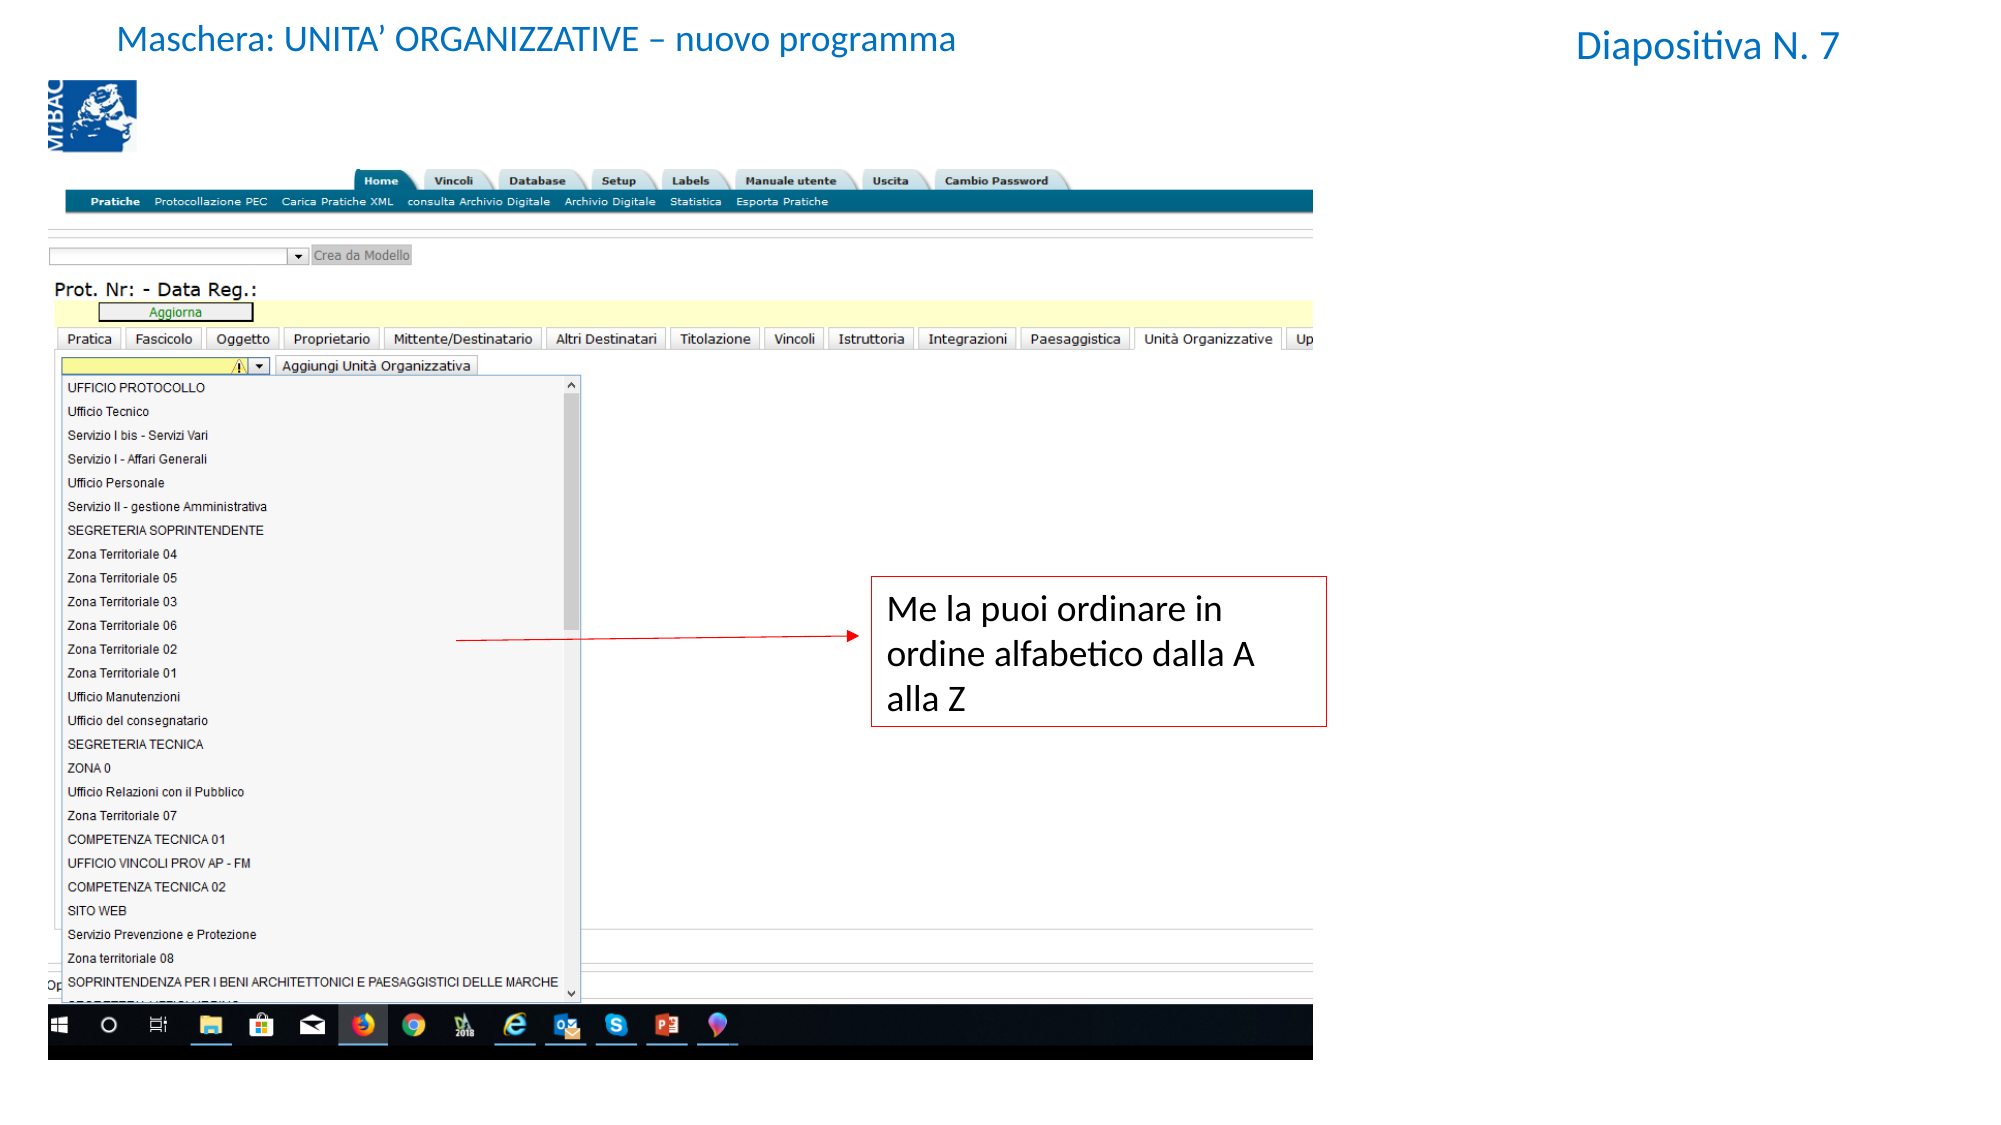

Maschera: UNITA’ ORGANIZZATIVE – nuovo programma
Diapositiva N. 7
Me la puoi ordinare in ordine alfabetico dalla A alla Z